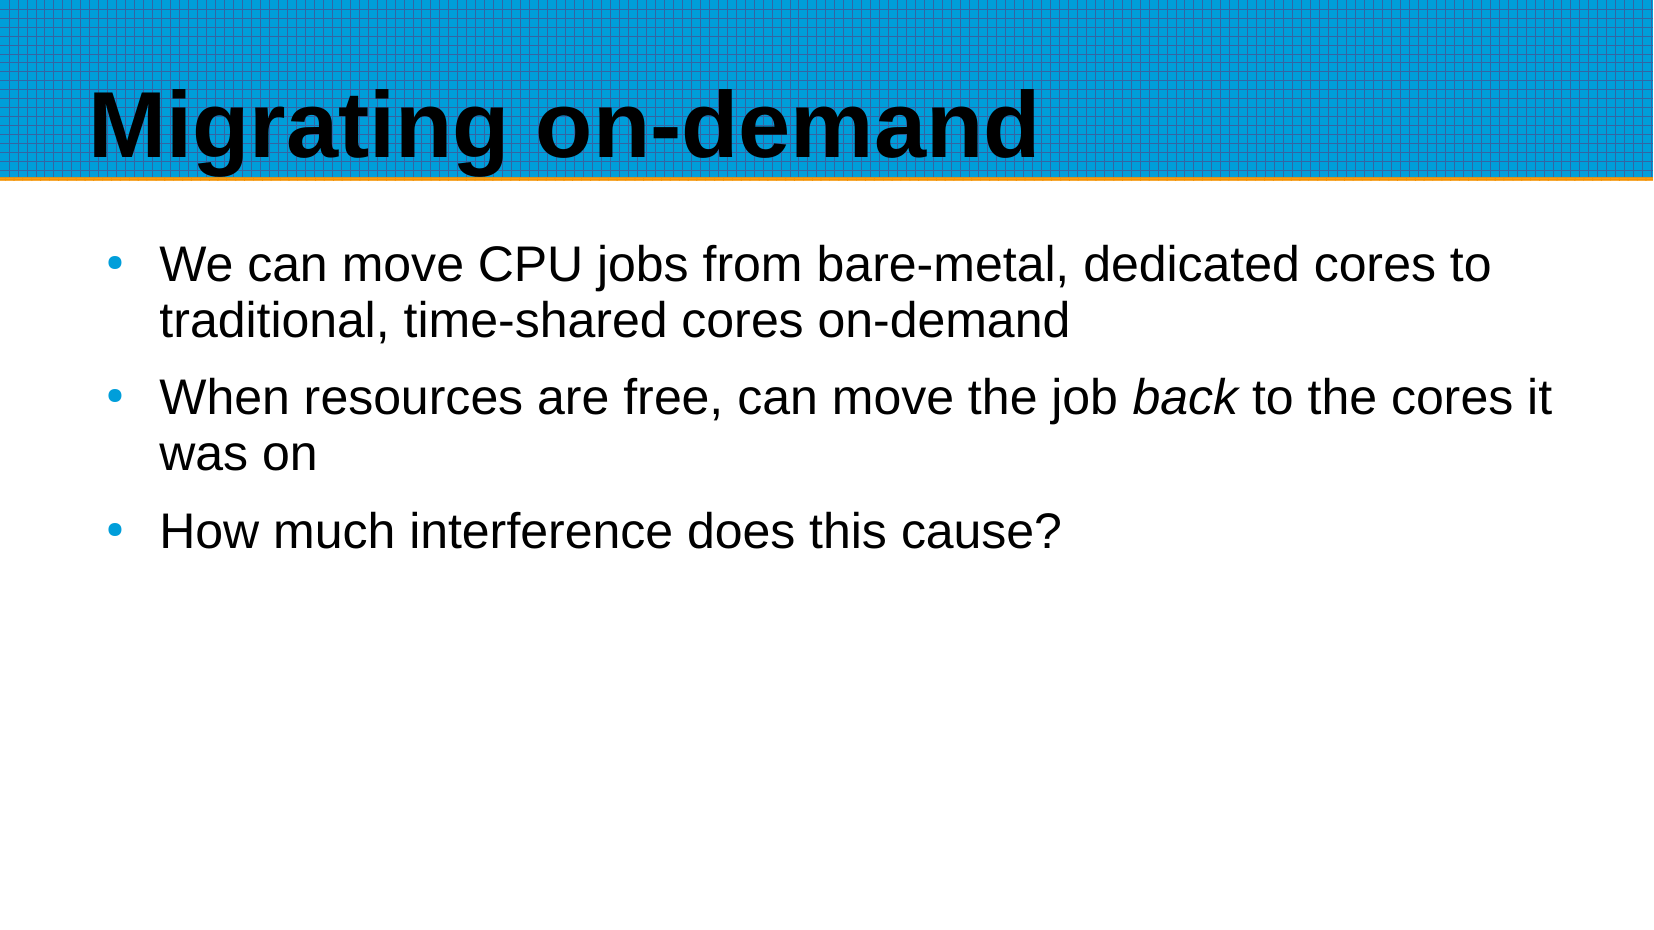

# Migrating on-demand
We can move CPU jobs from bare-metal, dedicated cores to traditional, time-shared cores on-demand
When resources are free, can move the job back to the cores it was on
How much interference does this cause?